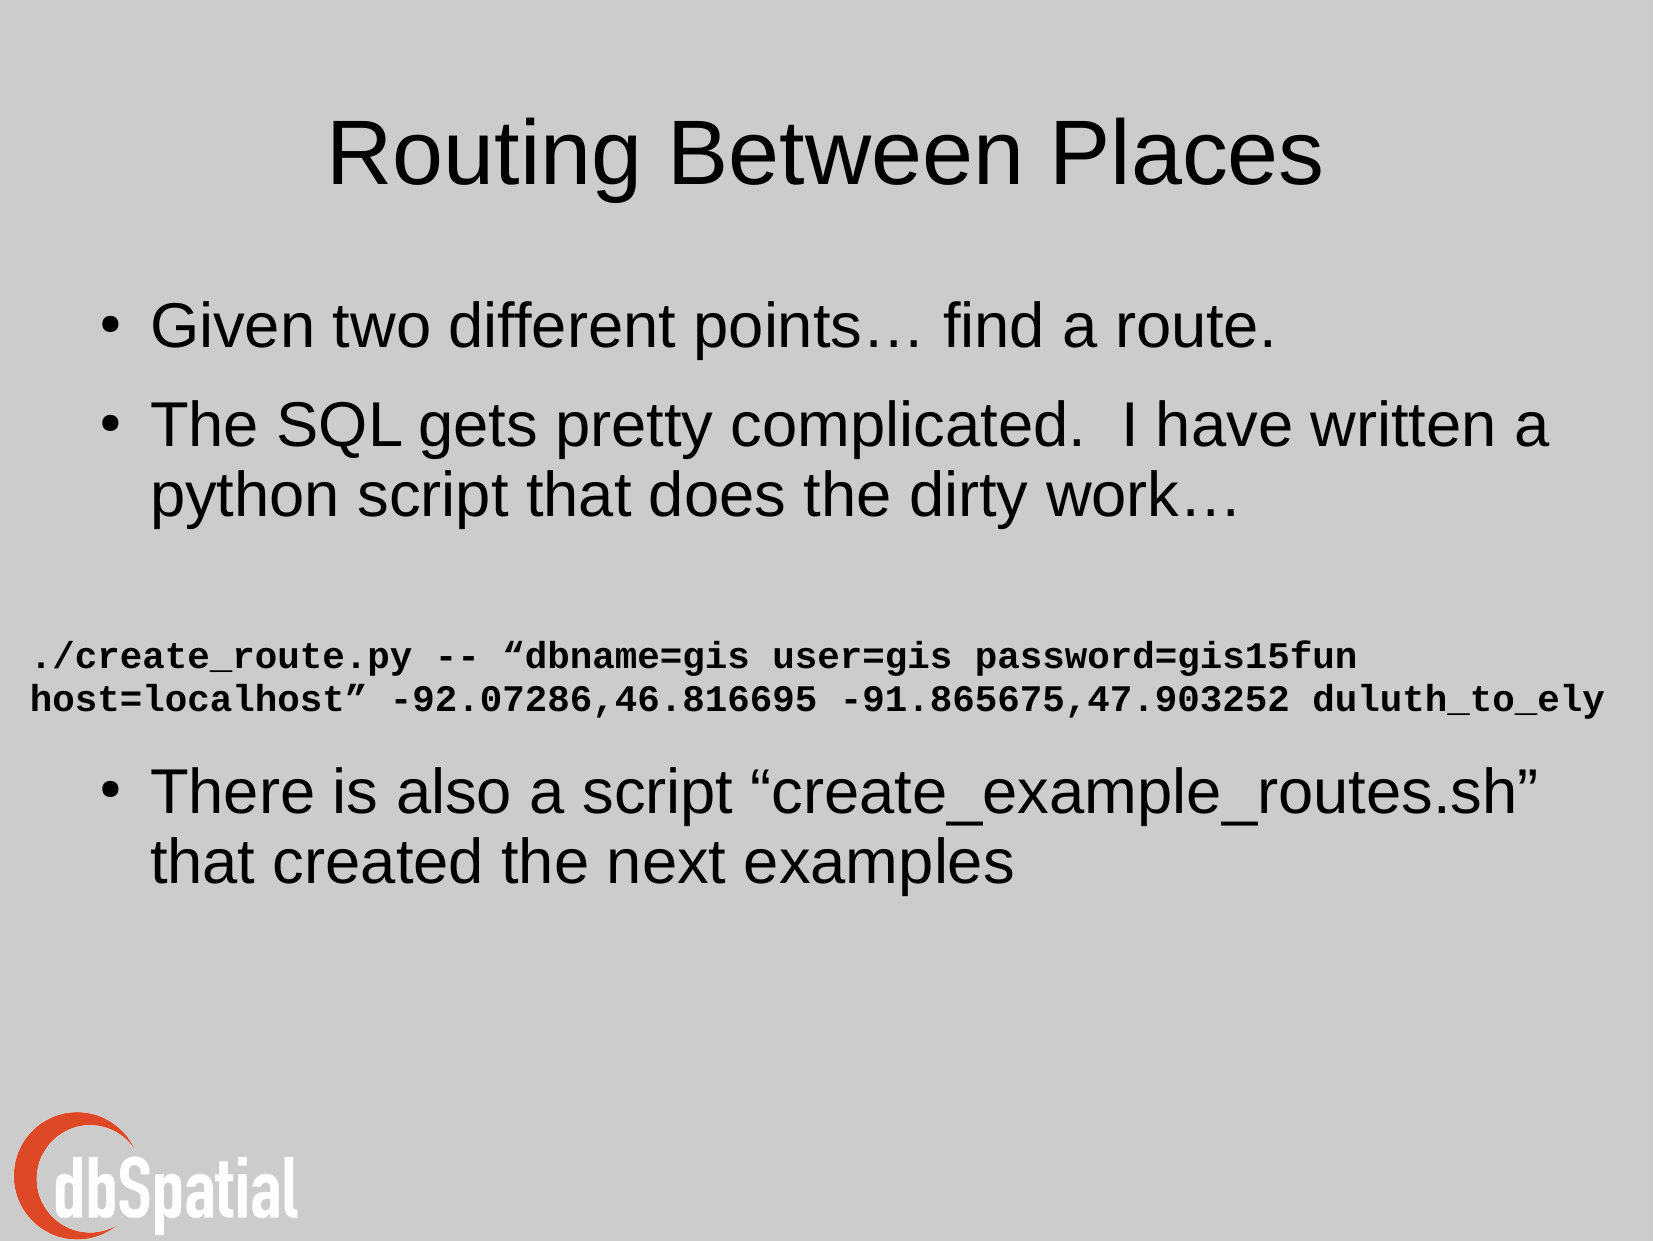

# Routing Between Places
Given two different points… find a route.
The SQL gets pretty complicated. I have written a python script that does the dirty work…
There is also a script “create_example_routes.sh” that created the next examples
./create_route.py -- “dbname=gis user=gis password=gis15fun host=localhost” -92.07286,46.816695 -91.865675,47.903252 duluth_to_ely